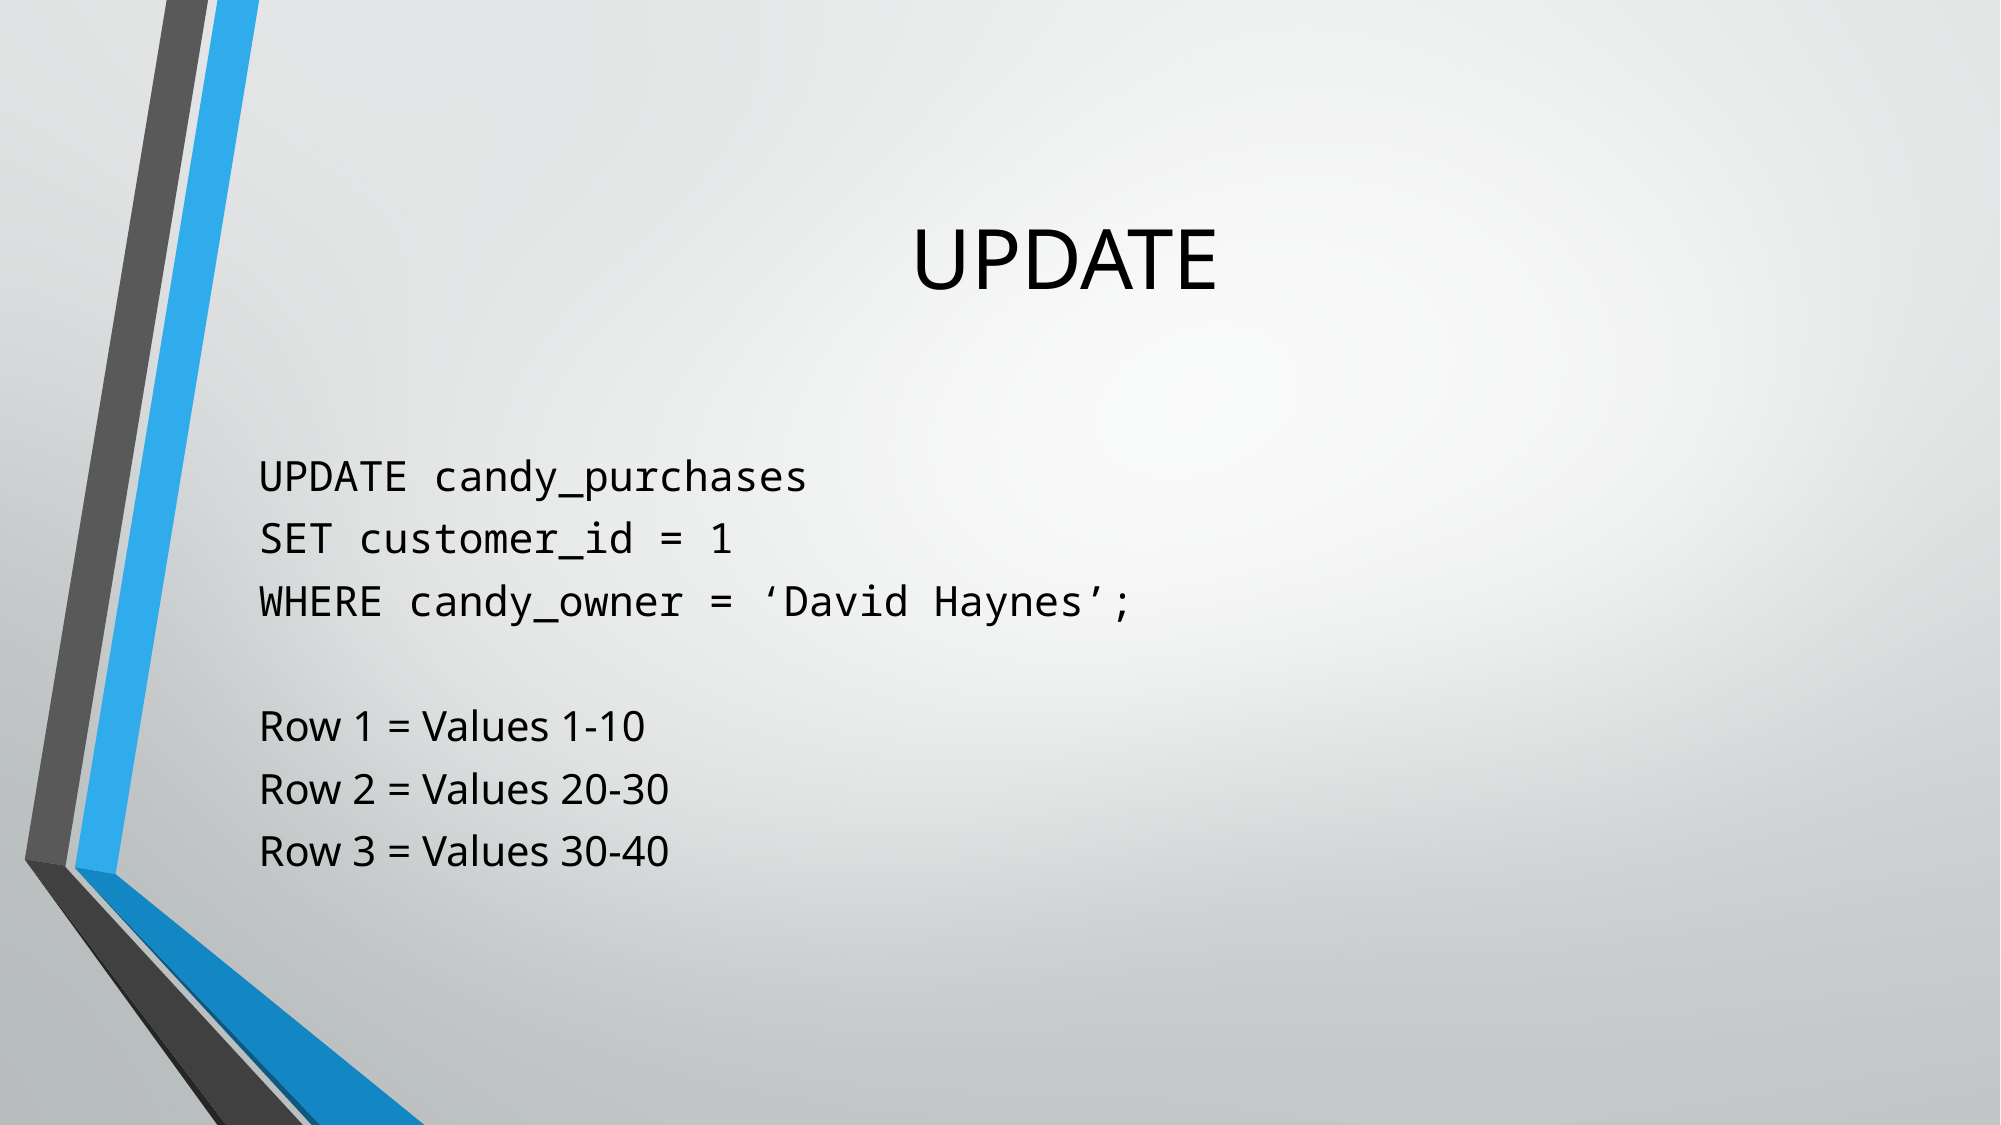

# UPDATE
UPDATE candy_purchases
SET customer_id = 1
WHERE candy_owner = ‘David Haynes’;
Row 1 = Values 1-10
Row 2 = Values 20-30
Row 3 = Values 30-40